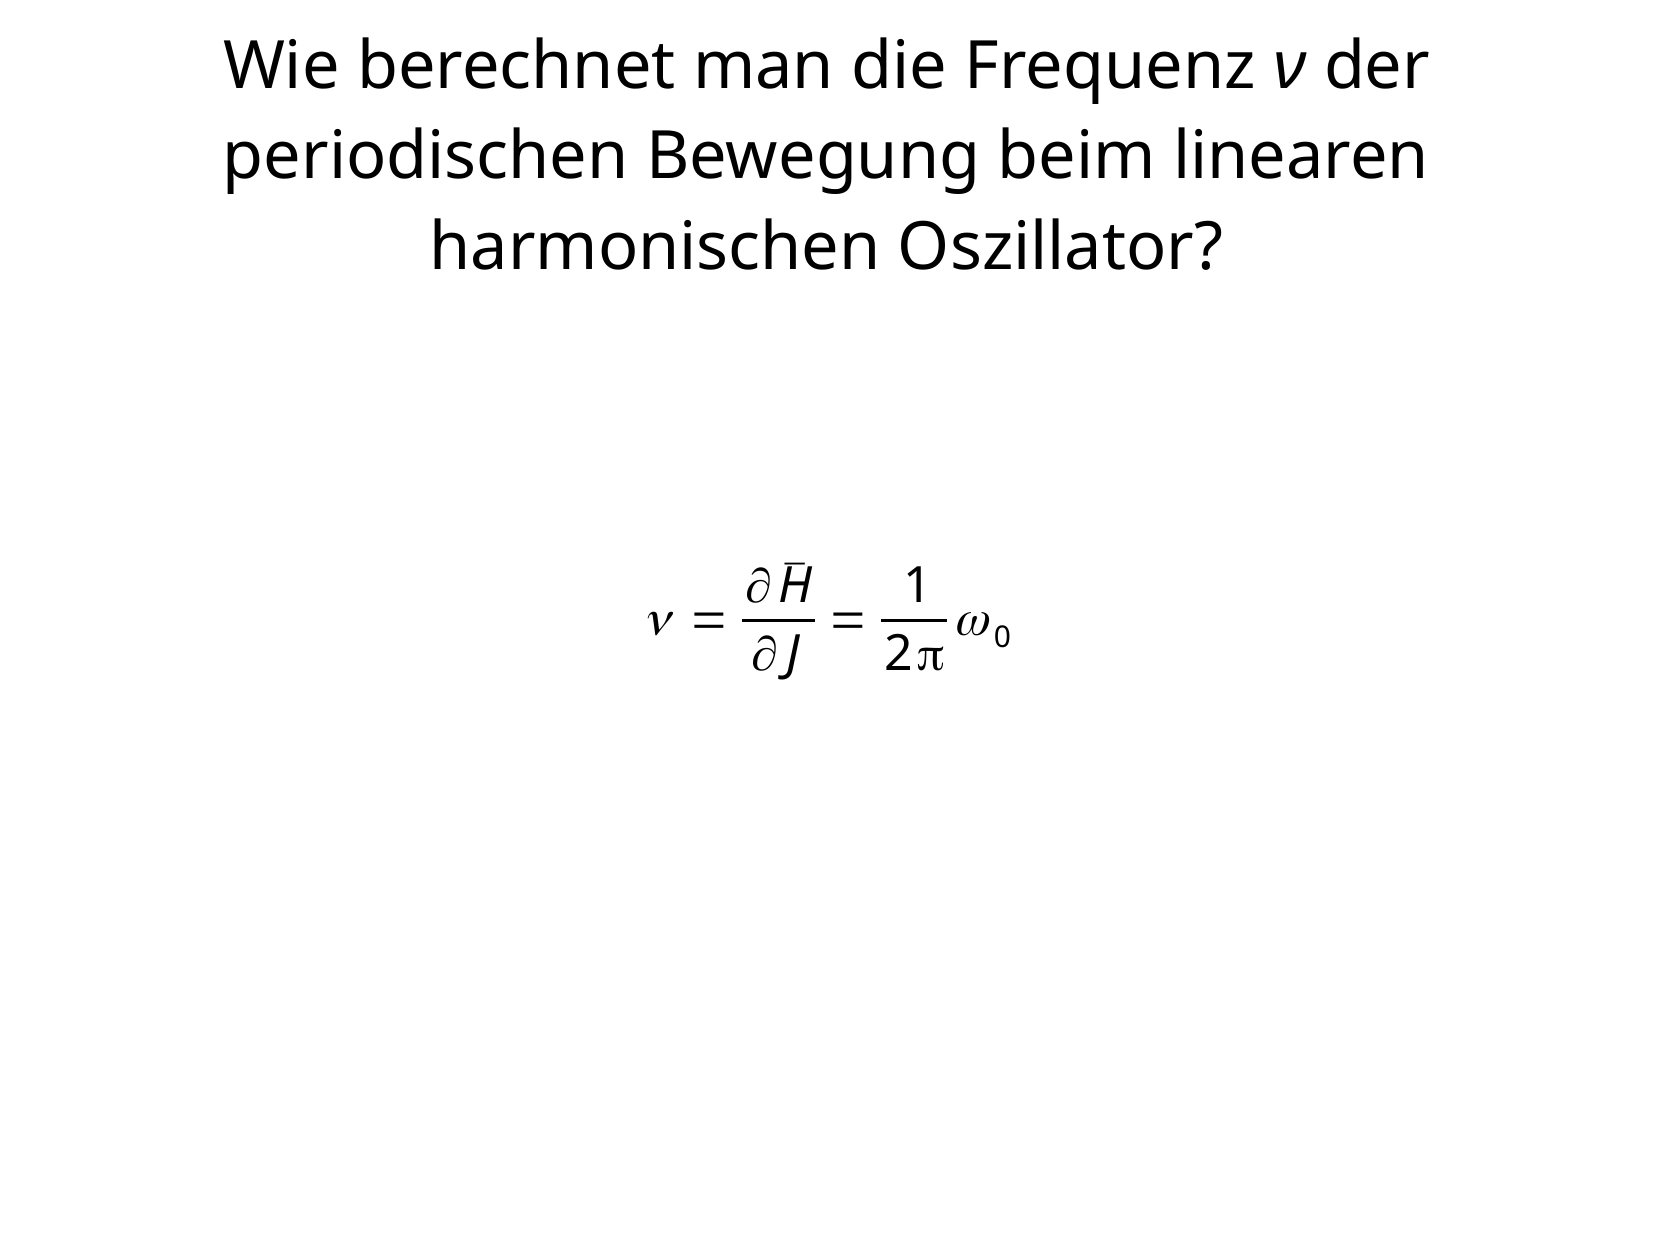

# Wie berechnet man die Frequenz ν der periodischen Bewegung beim linearen harmonischen Oszillator?